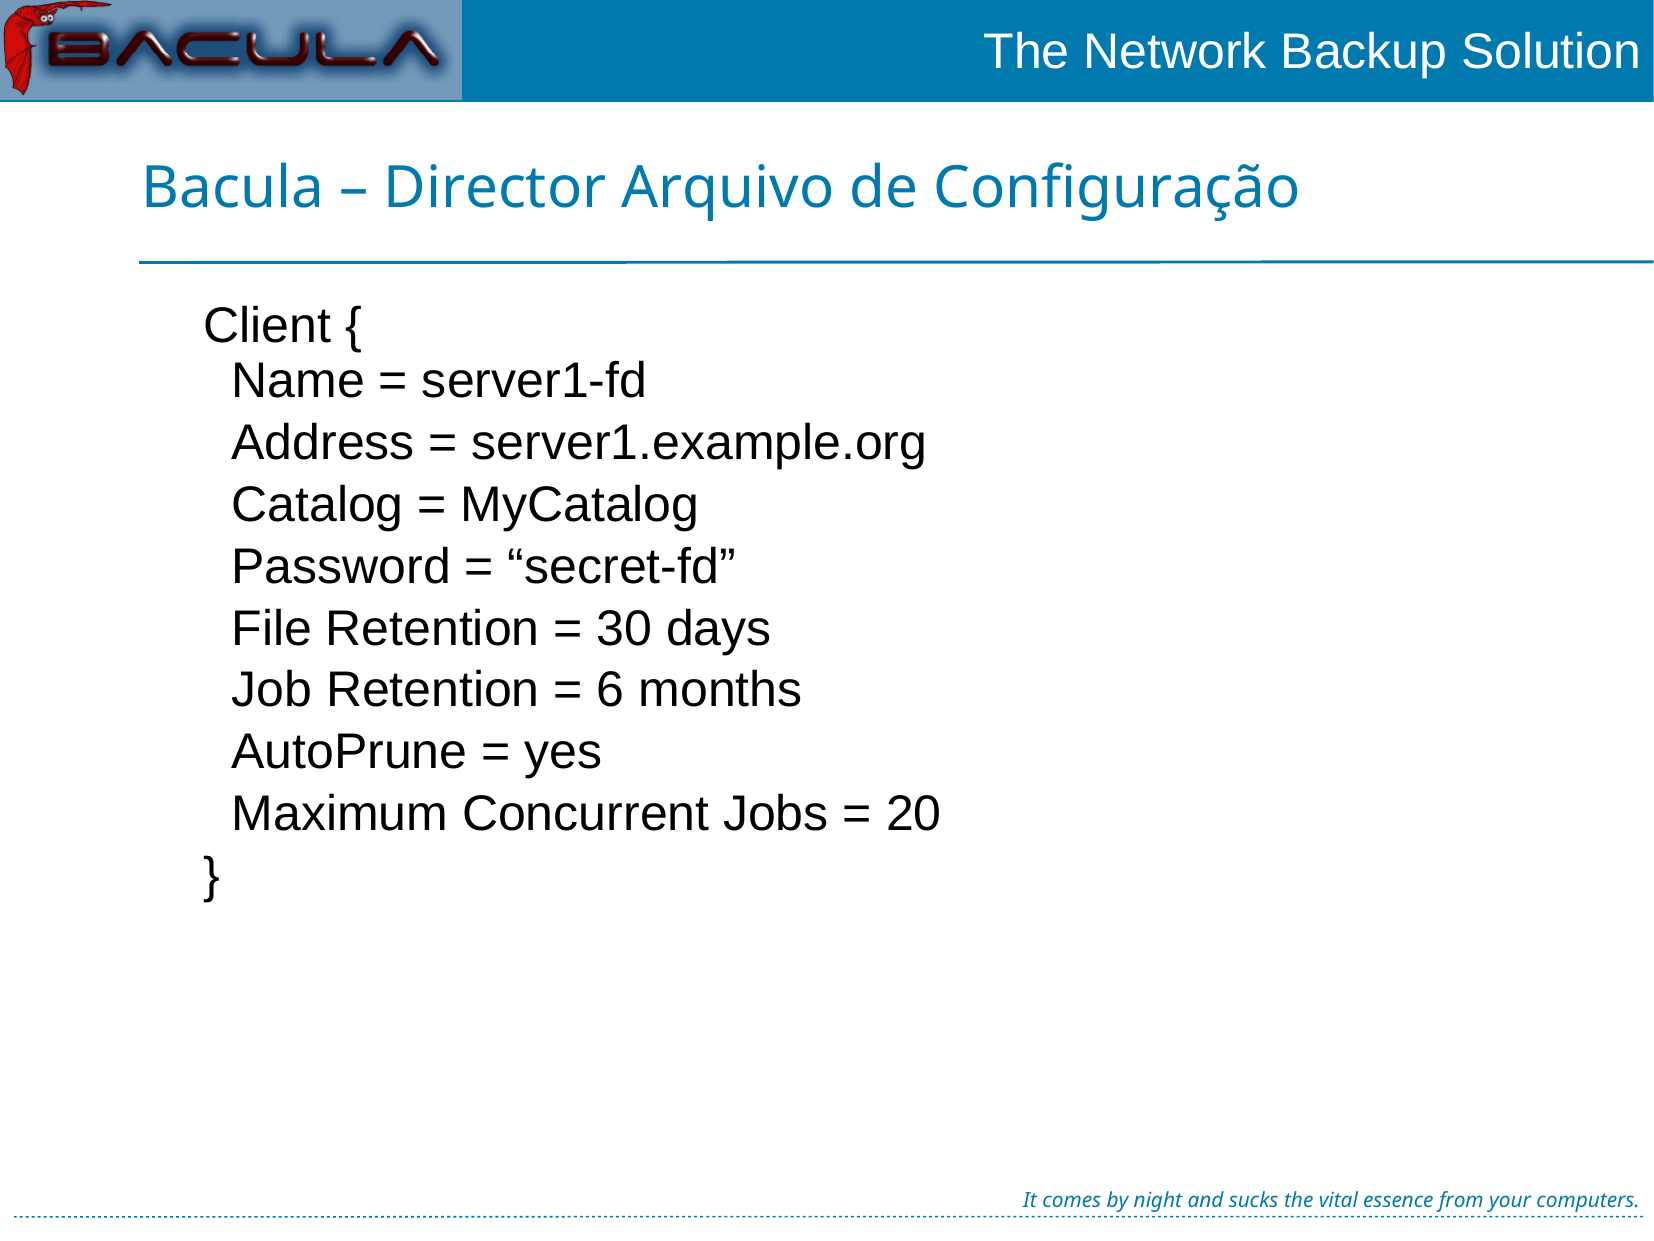

# Bacula – Director Arquivo de Configuração
Client {
 Name = server1-fd
 Address = server1.example.org
 Catalog = MyCatalog
 Password = “secret-fd”
 File Retention = 30 days
 Job Retention = 6 months
 AutoPrune = yes
 Maximum Concurrent Jobs = 20
}